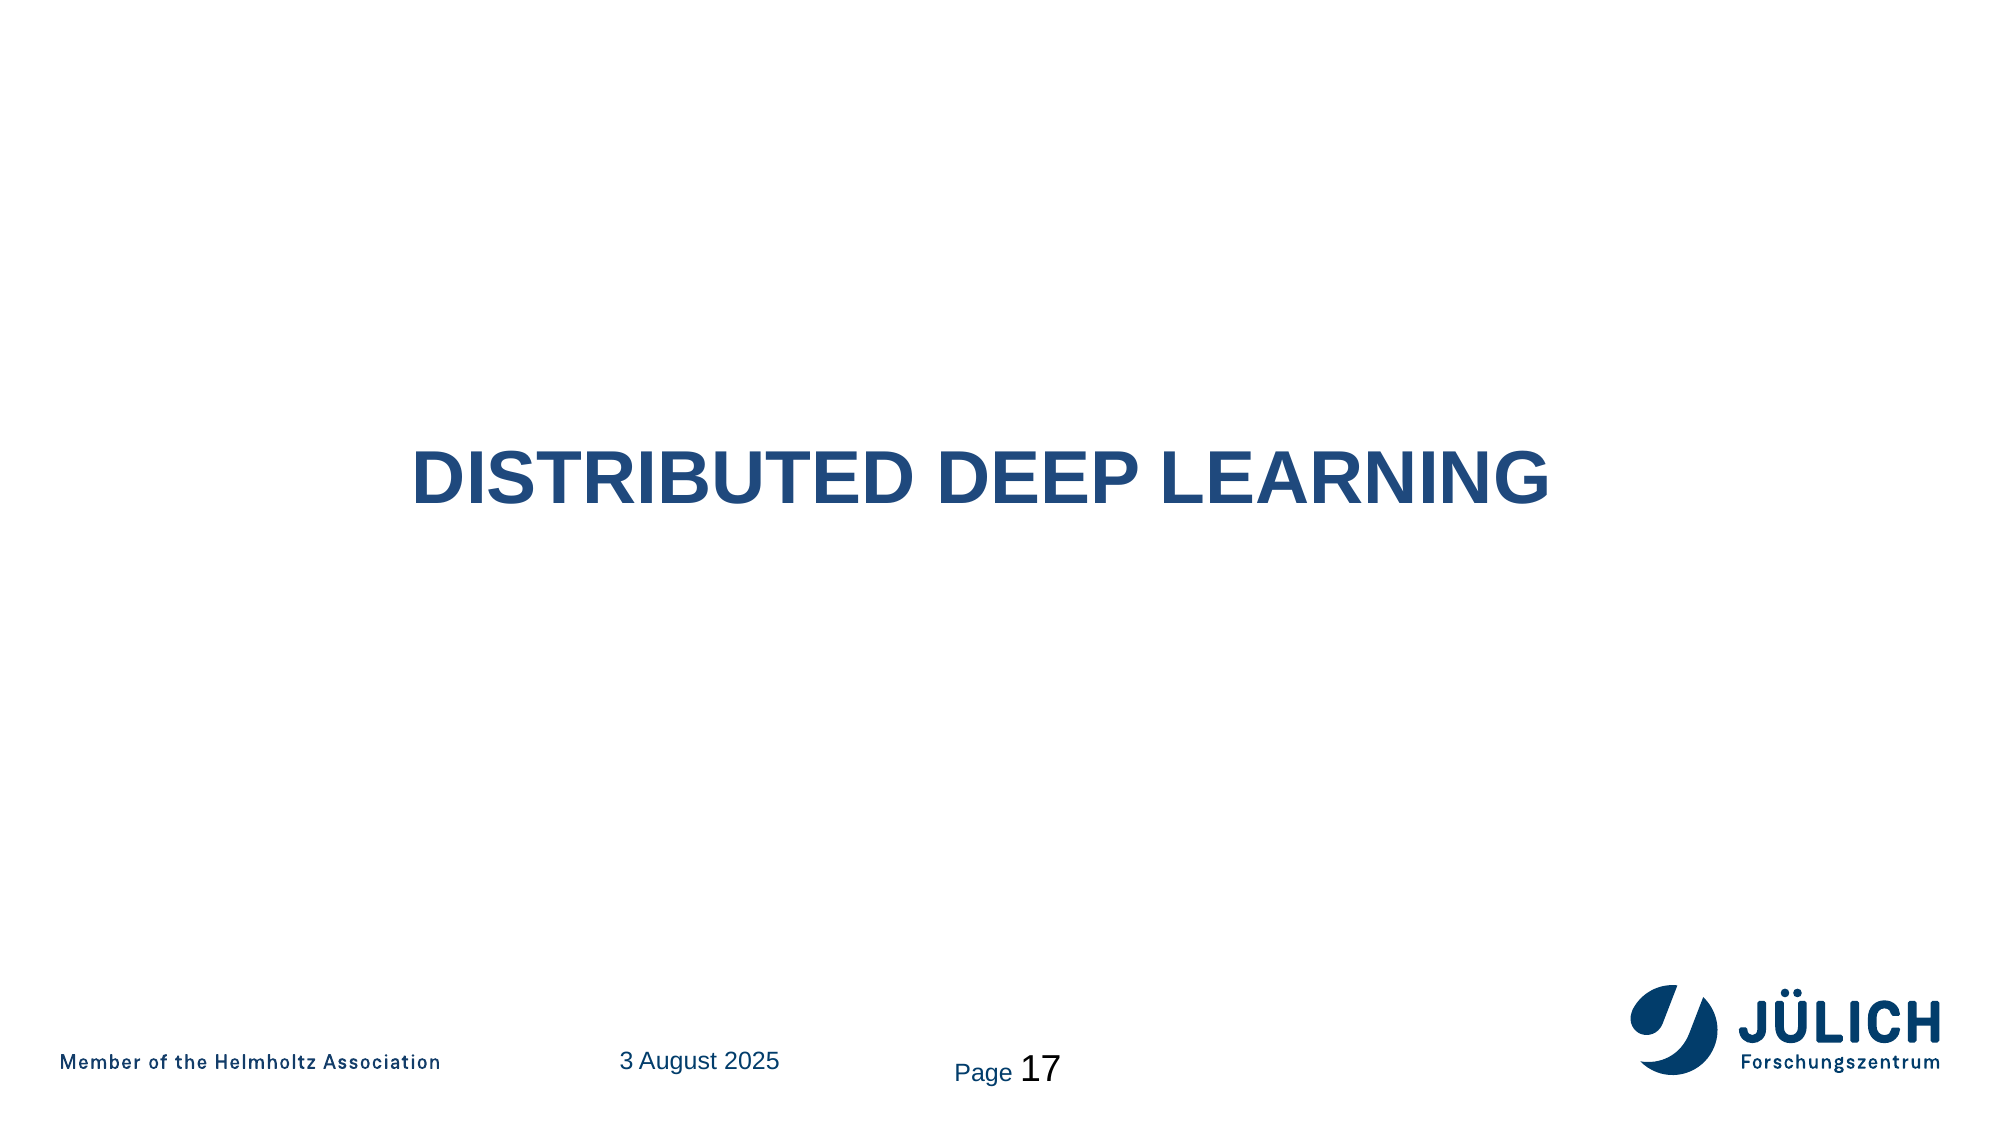

# Distributed deep learning
3 August 2025
Page